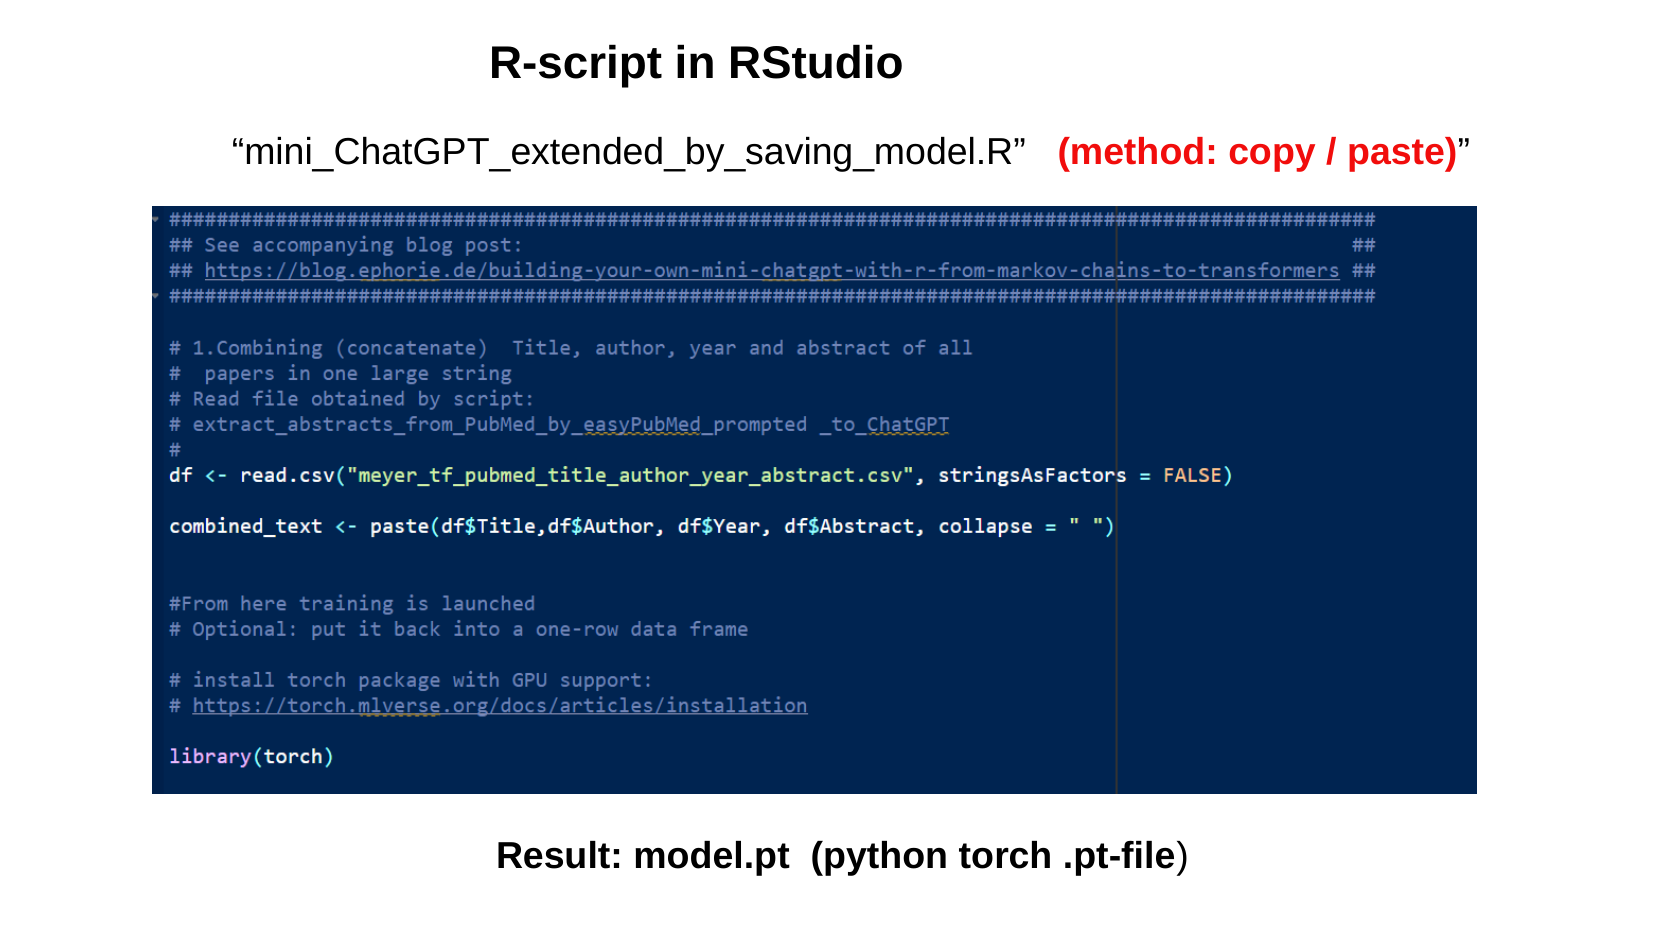

R-script in RStudio
 “mini_ChatGPT_extended_by_saving_model.R” (method: copy / paste)”
Result: model.pt (python torch .pt-file)